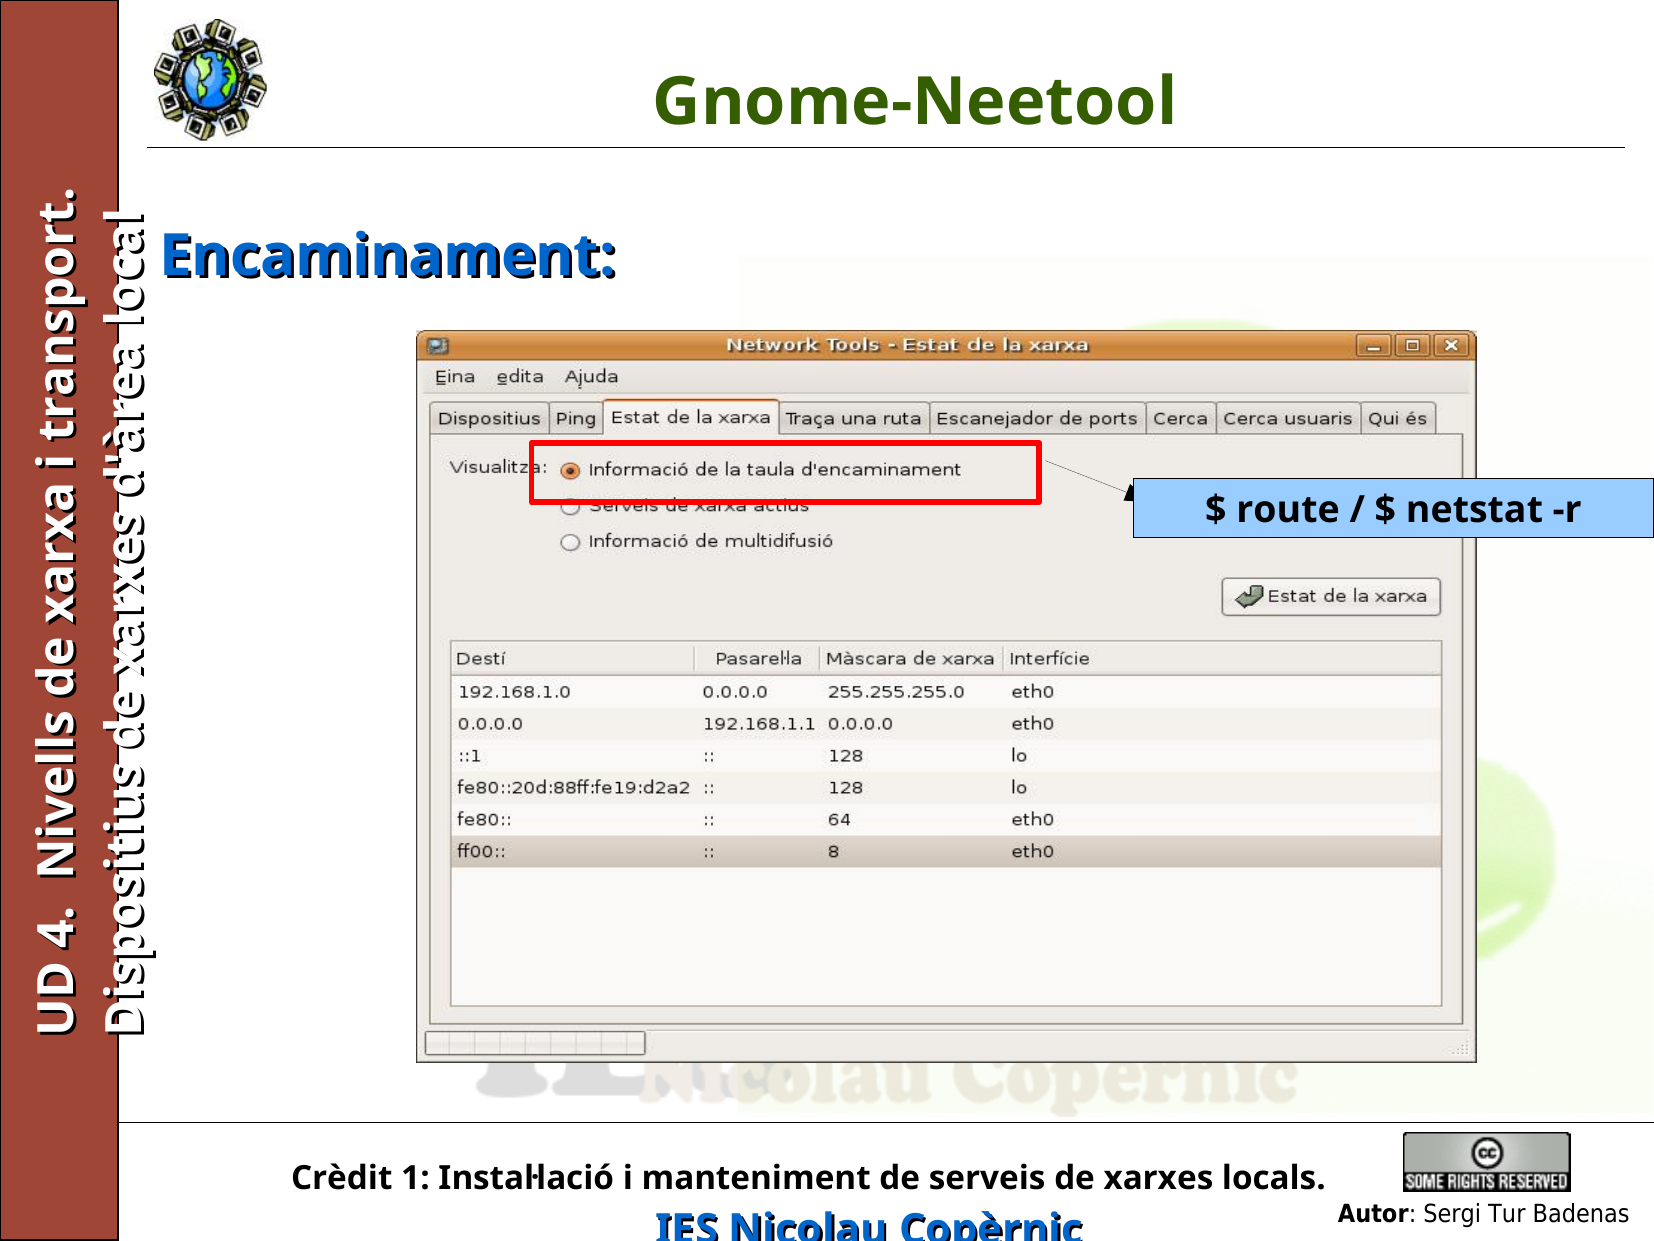

# Gnome-Neetool
Encaminament:
$ route / $ netstat -r